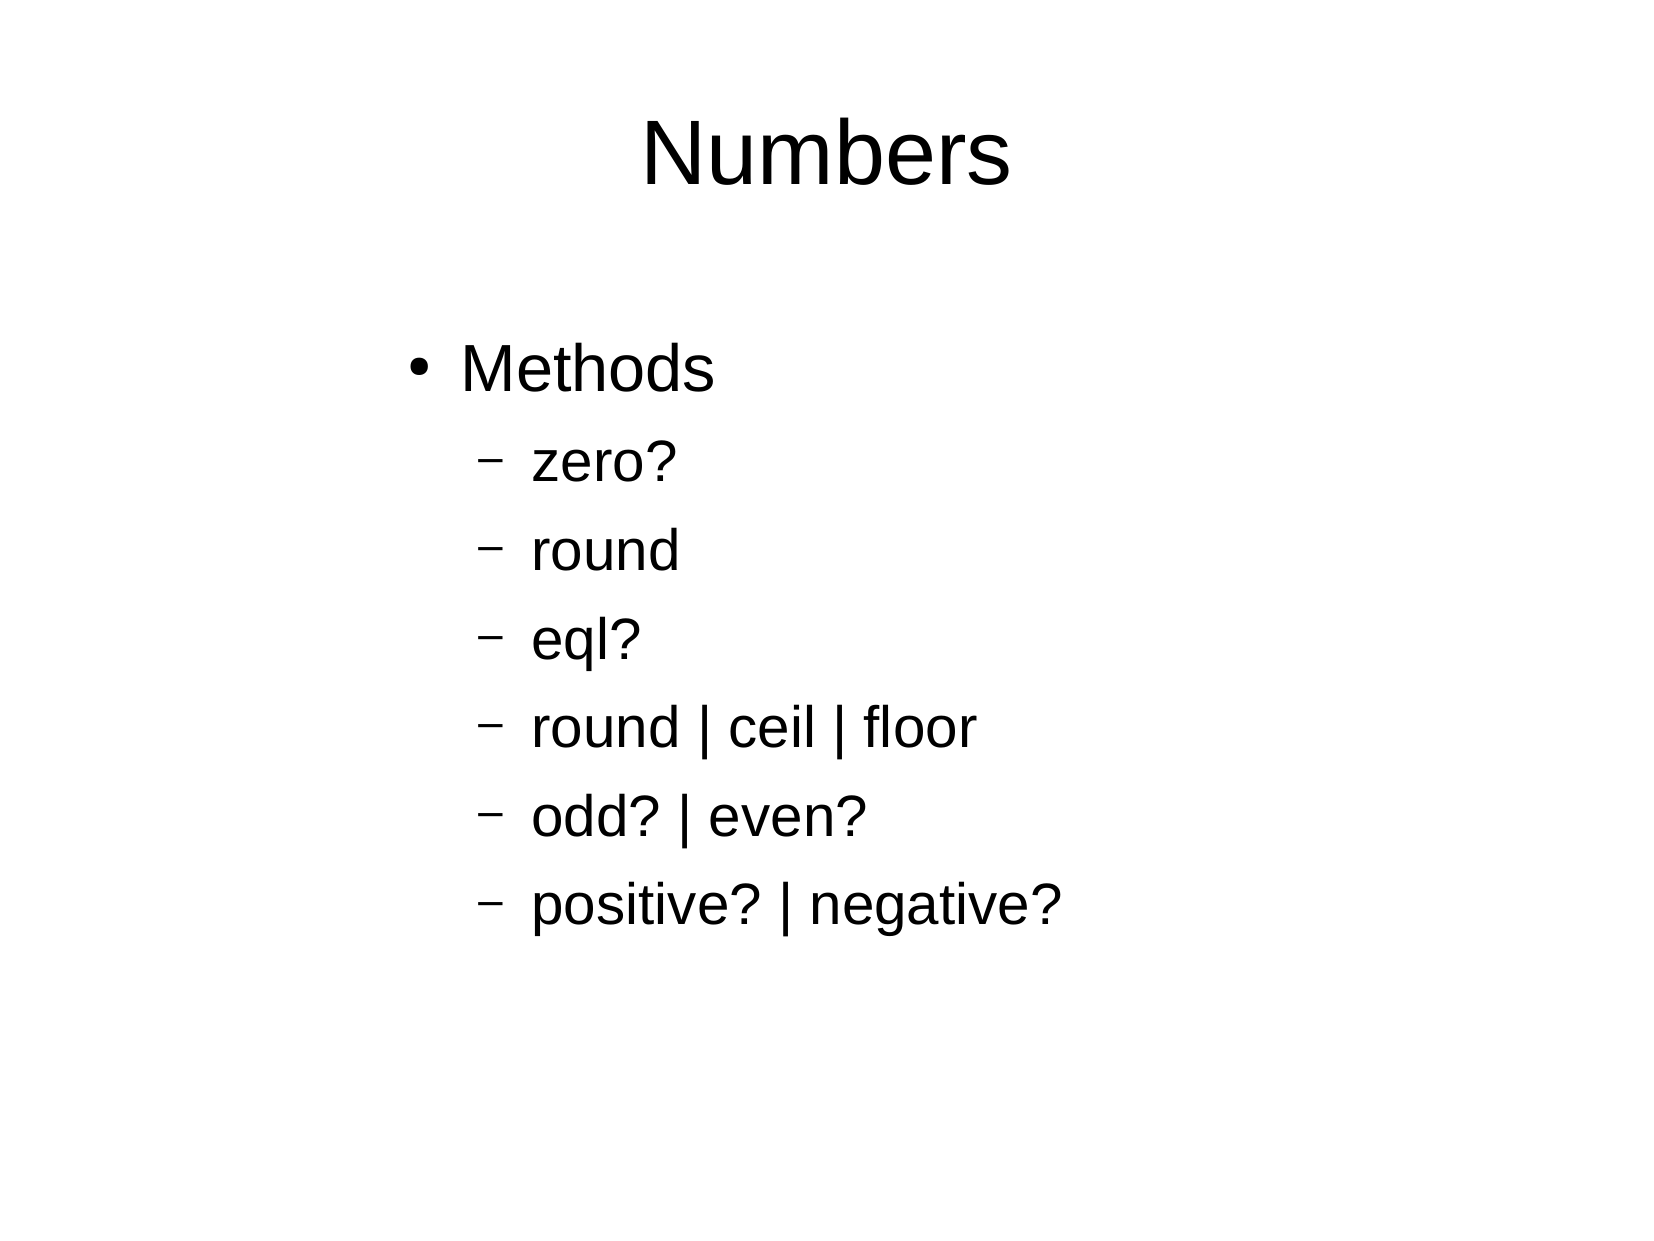

# Numbers
Methods
zero?
round
eql?
round | ceil | floor
odd? | even?
positive? | negative?